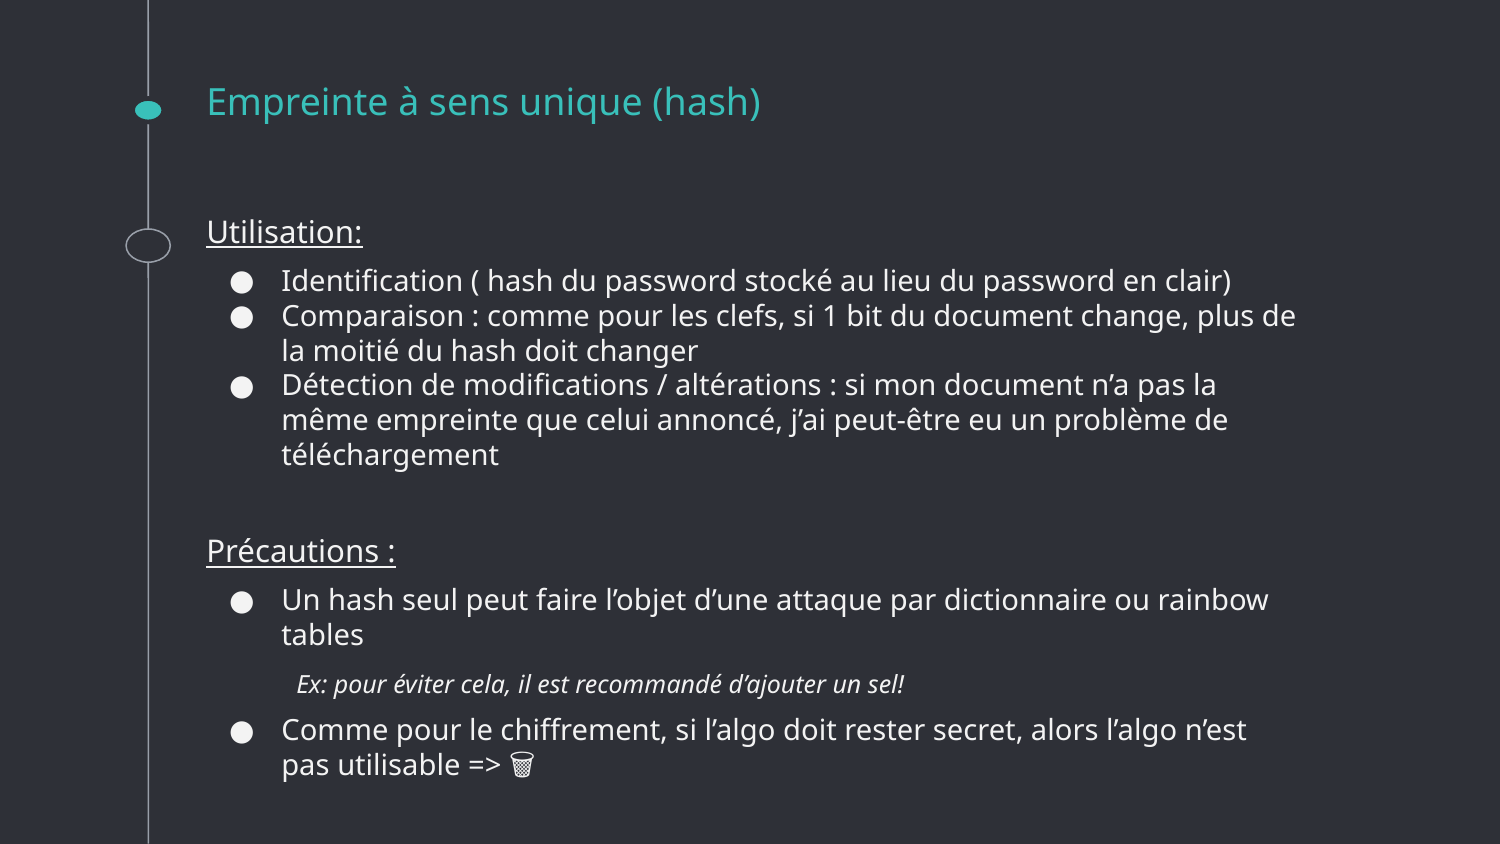

# Empreinte à sens unique (hash)
Utilisation:
Identification ( hash du password stocké au lieu du password en clair)
Comparaison : comme pour les clefs, si 1 bit du document change, plus de la moitié du hash doit changer
Détection de modifications / altérations : si mon document n’a pas la même empreinte que celui annoncé, j’ai peut-être eu un problème de téléchargement
Précautions :
Un hash seul peut faire l’objet d’une attaque par dictionnaire ou rainbow tables
 Ex: pour éviter cela, il est recommandé d’ajouter un sel!
Comme pour le chiffrement, si l’algo doit rester secret, alors l’algo n’est pas utilisable => 🗑